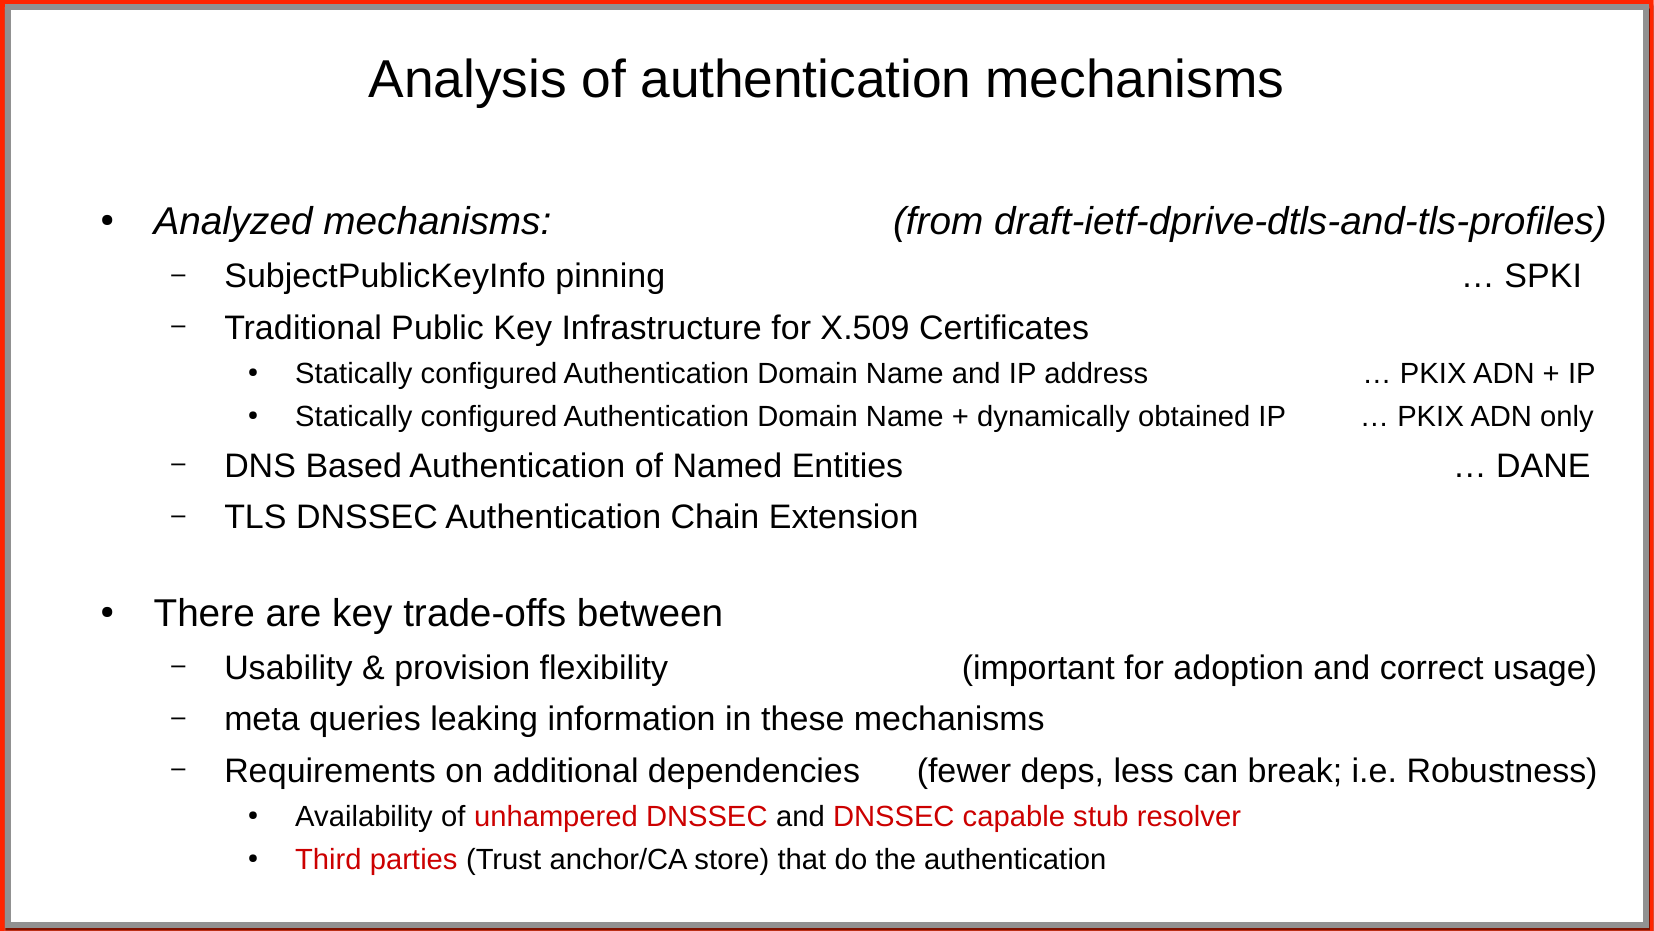

# Analysis of authentication mechanisms
Analyzed mechanisms:				 (from draft-ietf-dprive-dtls-and-tls-profiles)
SubjectPublicKeyInfo pinning … SPKI
Traditional Public Key Infrastructure for X.509 Certificates
Statically configured Authentication Domain Name and IP address … PKIX ADN + IP
Statically configured Authentication Domain Name + dynamically obtained IP … PKIX ADN only
DNS Based Authentication of Named Entities … DANE
TLS DNSSEC Authentication Chain Extension
There are key trade-offs between
Usability & provision flexibility (important for adoption and correct usage)
meta queries leaking information in these mechanisms
Requirements on additional dependencies (fewer deps, less can break; i.e. Robustness)
Availability of unhampered DNSSEC and DNSSEC capable stub resolver
Third parties (Trust anchor/CA store) that do the authentication